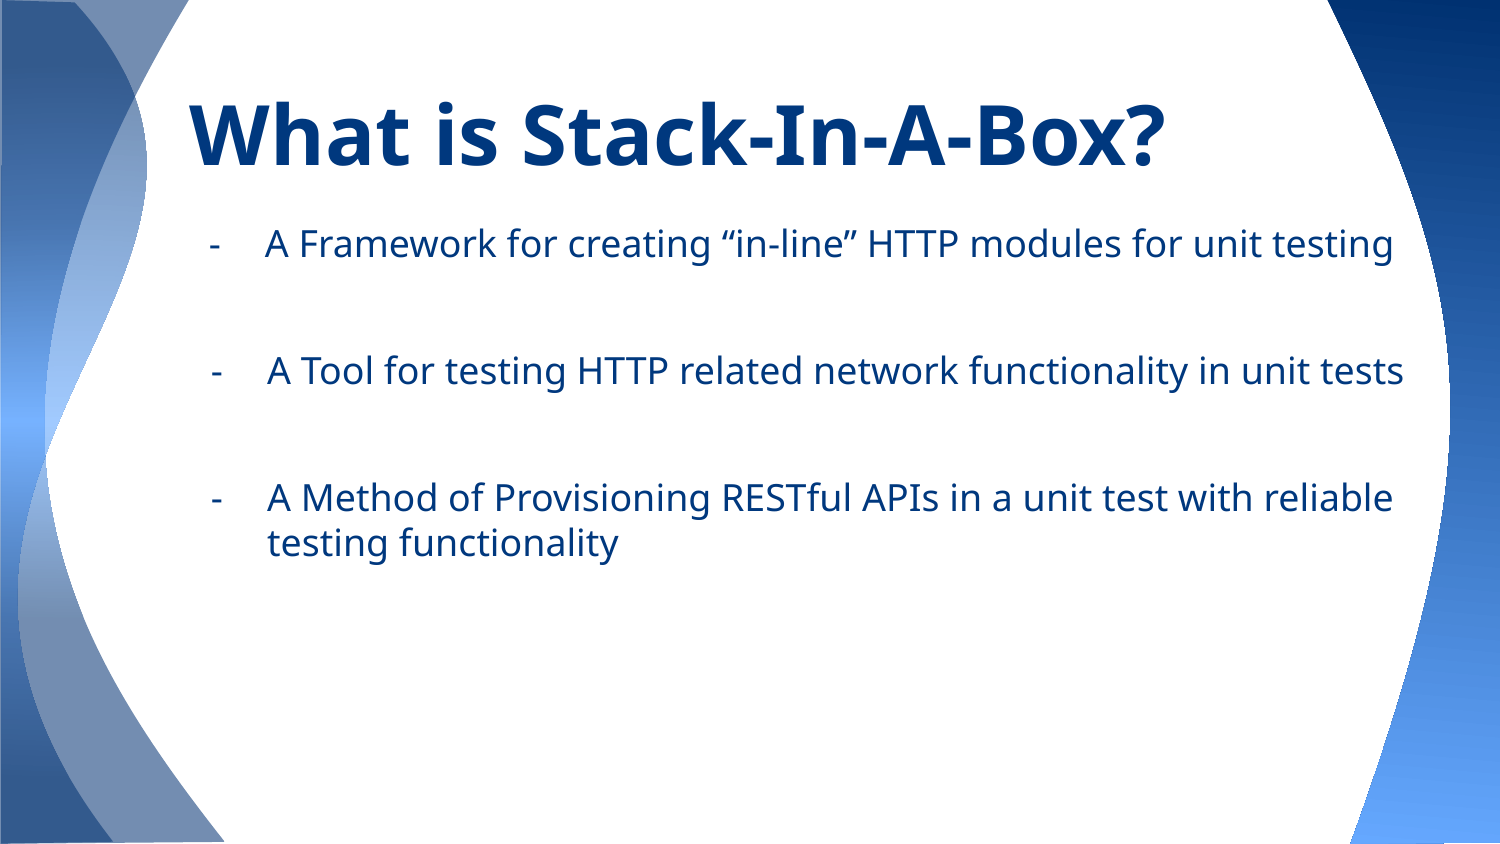

What is Stack-In-A-Box?
# A Framework for creating “in-line” HTTP modules for unit testing
A Tool for testing HTTP related network functionality in unit tests
A Method of Provisioning RESTful APIs in a unit test with reliable testing functionality